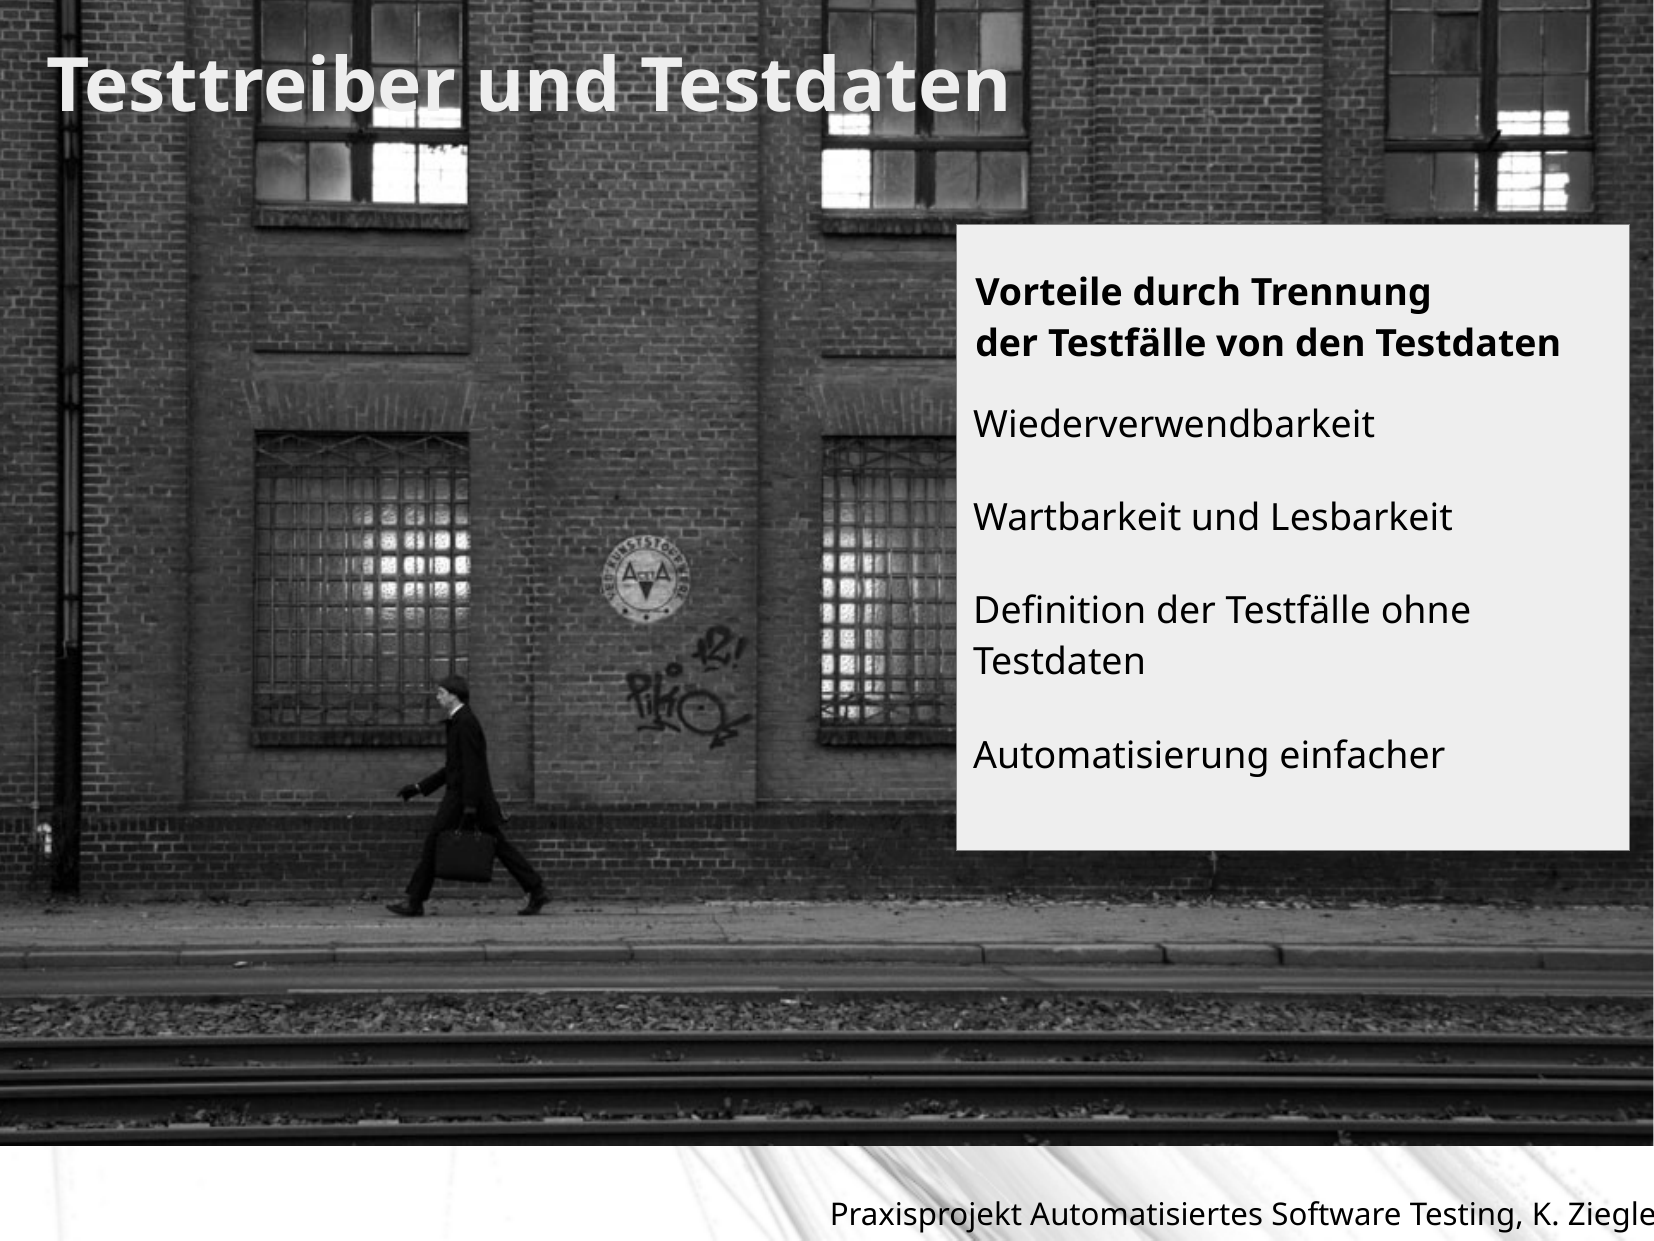

Testtreiber und Testdaten
#
Vorteile durch Trennung
der Testfälle von den Testdaten
Wiederverwendbarkeit
Wartbarkeit und Lesbarkeit
Definition der Testfälle ohne Testdaten
Automatisierung einfacher
Praxisprojekt Automatisiertes Software Testing, K. Ziegler